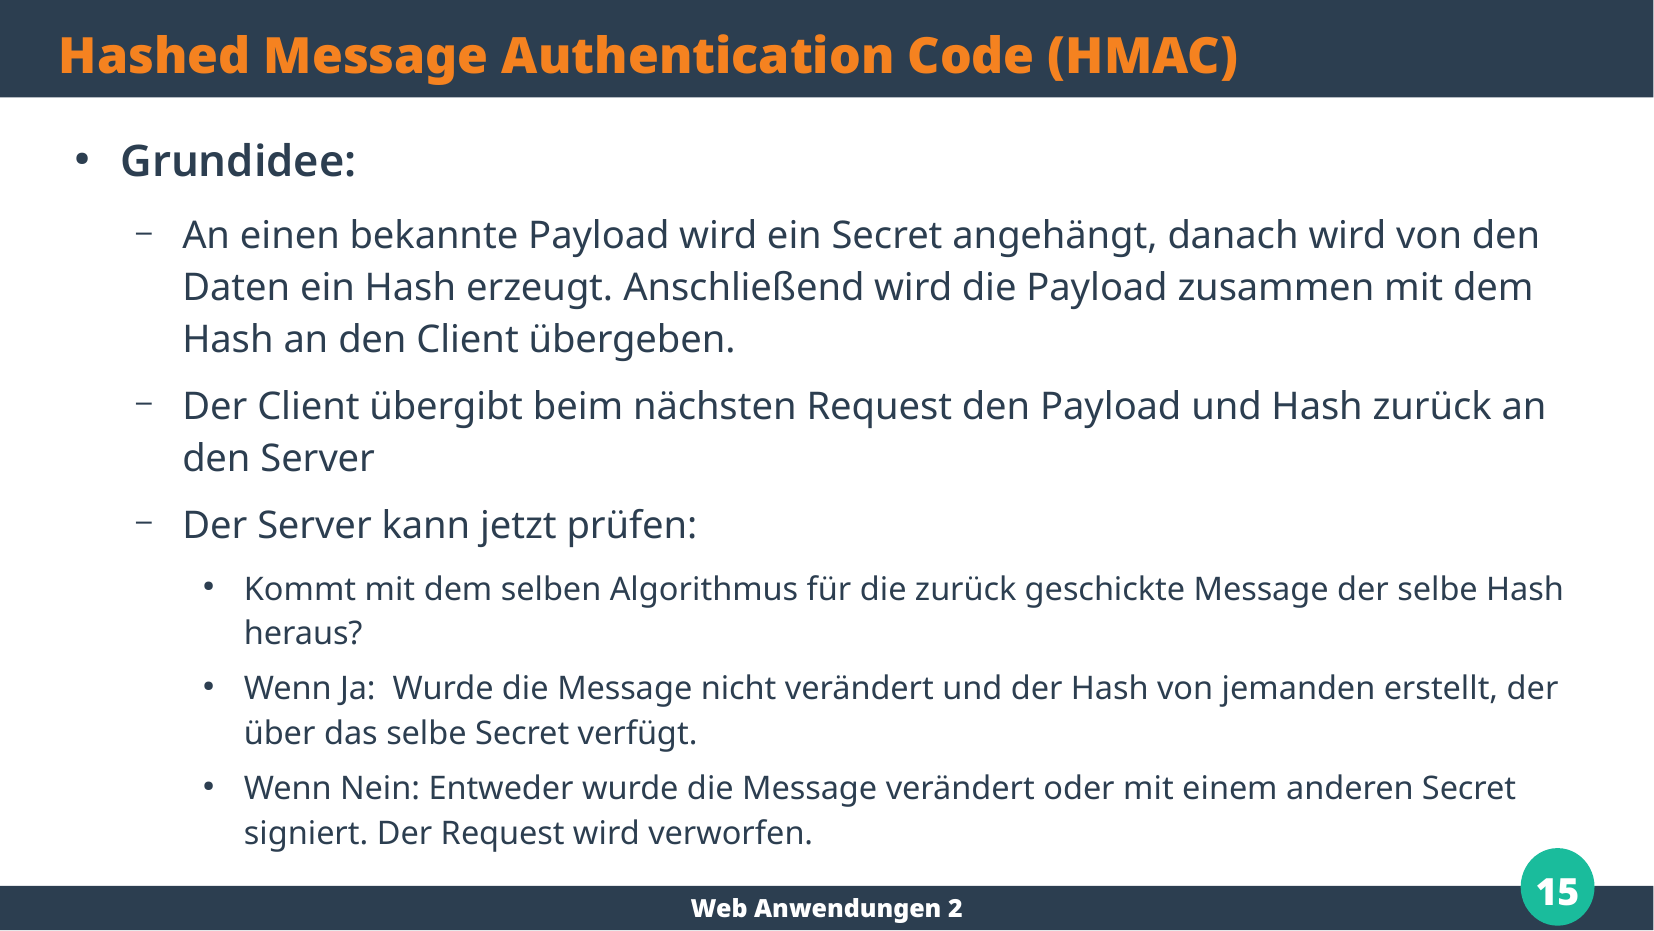

# Hashed Message Authentication Code (HMAC)
Grundidee:
An einen bekannte Payload wird ein Secret angehängt, danach wird von den Daten ein Hash erzeugt. Anschließend wird die Payload zusammen mit dem Hash an den Client übergeben.
Der Client übergibt beim nächsten Request den Payload und Hash zurück an den Server
Der Server kann jetzt prüfen:
Kommt mit dem selben Algorithmus für die zurück geschickte Message der selbe Hash heraus?
Wenn Ja: Wurde die Message nicht verändert und der Hash von jemanden erstellt, der über das selbe Secret verfügt.
Wenn Nein: Entweder wurde die Message verändert oder mit einem anderen Secret signiert. Der Request wird verworfen.
15